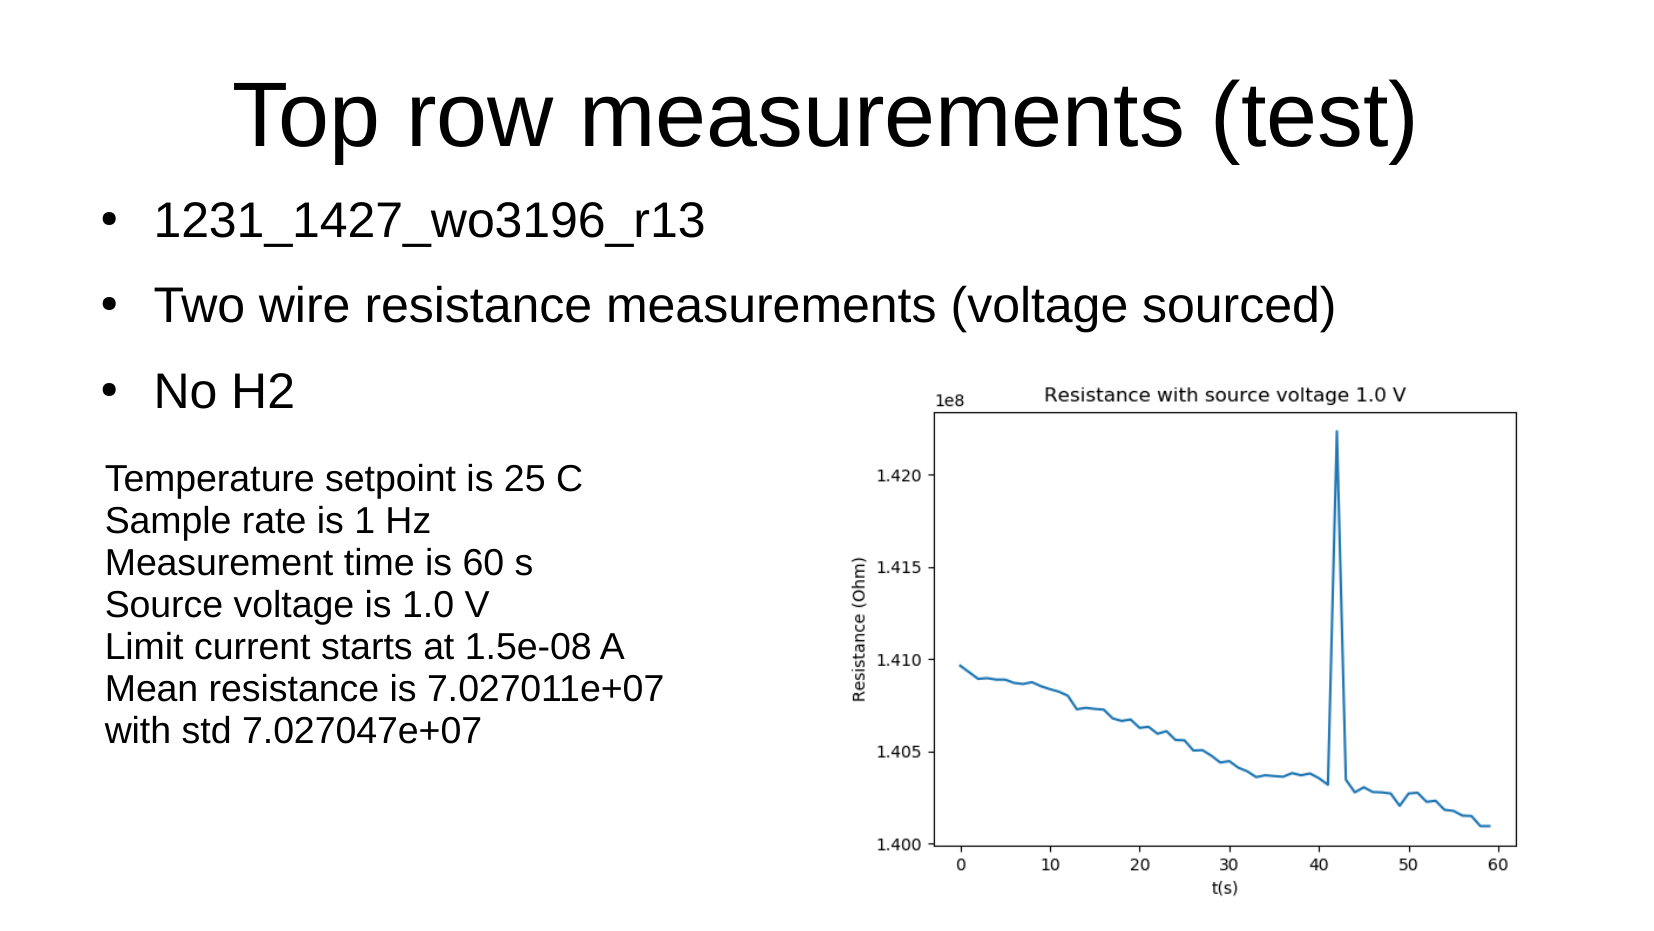

# Top row measurements (test)
1231_1427_wo3196_r13
Two wire resistance measurements (voltage sourced)
No H2
Temperature setpoint is 25 C
Sample rate is 1 Hz
Measurement time is 60 s
Source voltage is 1.0 V
Limit current starts at 1.5e-08 A
Mean resistance is 7.027011e+07
with std 7.027047e+07